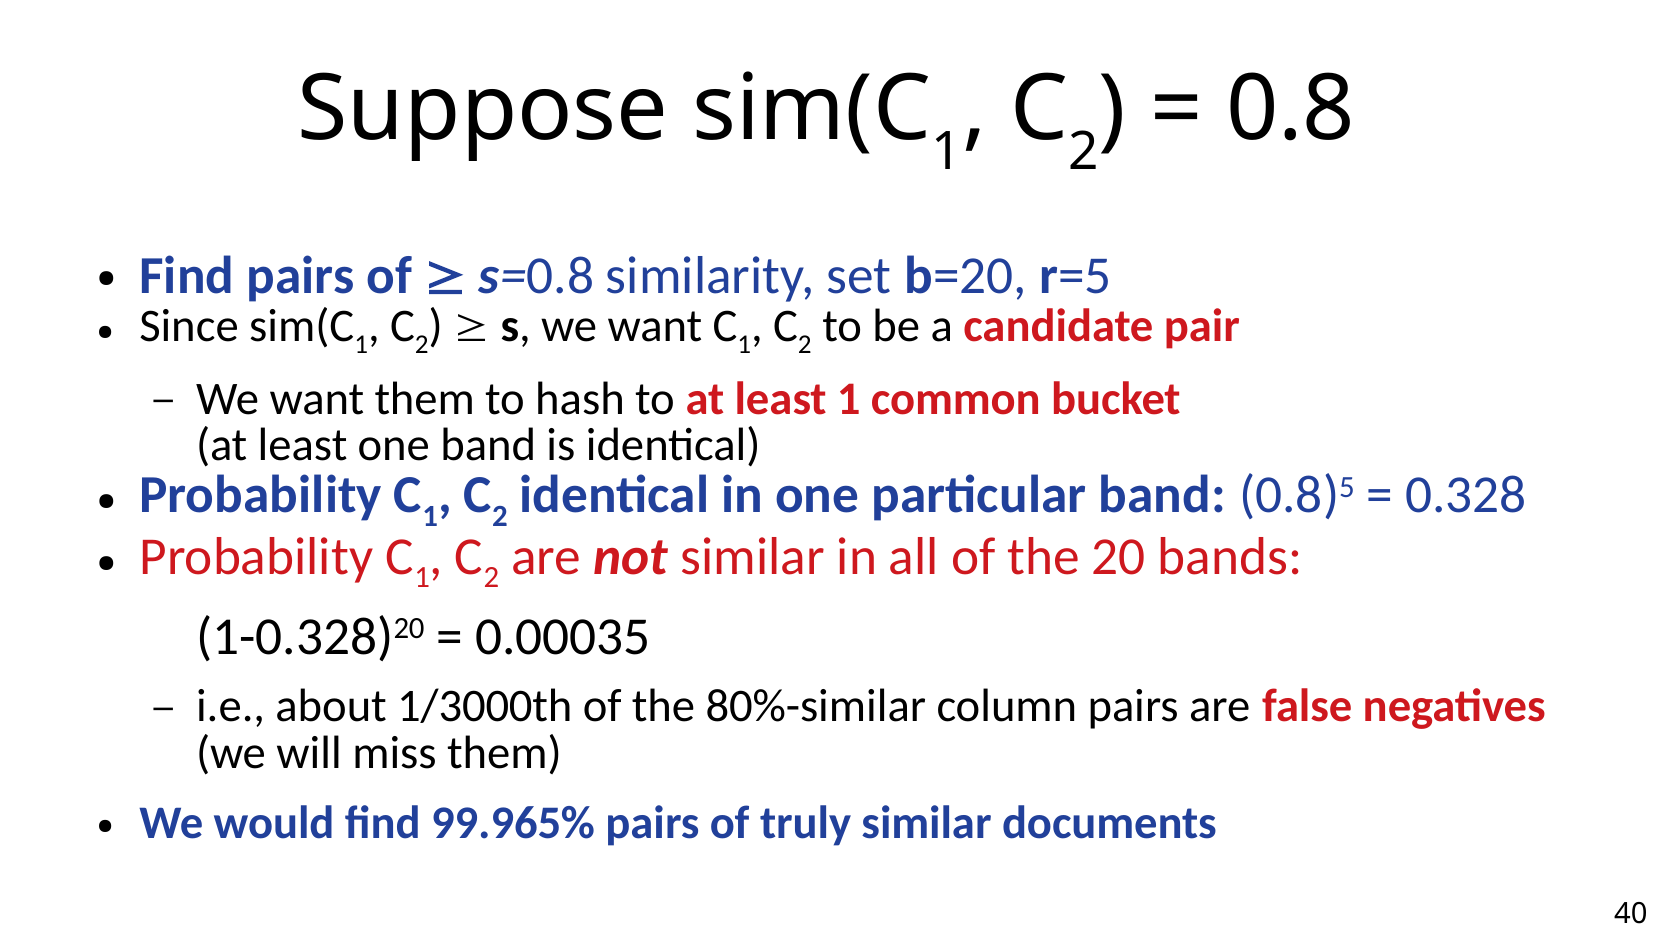

# Suppose sim(C1, C2) = 0.8
Find pairs of  s=0.8 similarity, set b=20, r=5
Since sim(C1, C2)  s, we want C1, C2 to be a candidate pair
We want them to hash to at least 1 common bucket
(at least one band is identical)
Probability C1, C2 identical in one particular band: (0.8)5 = 0.328
Probability C1, C2 are not similar in all of the 20 bands:
(1-0.328)20 = 0.00035
i.e., about 1/3000th of the 80%-similar column pairs are false negatives
(we will miss them)
We would find 99.965% pairs of truly similar documents
40